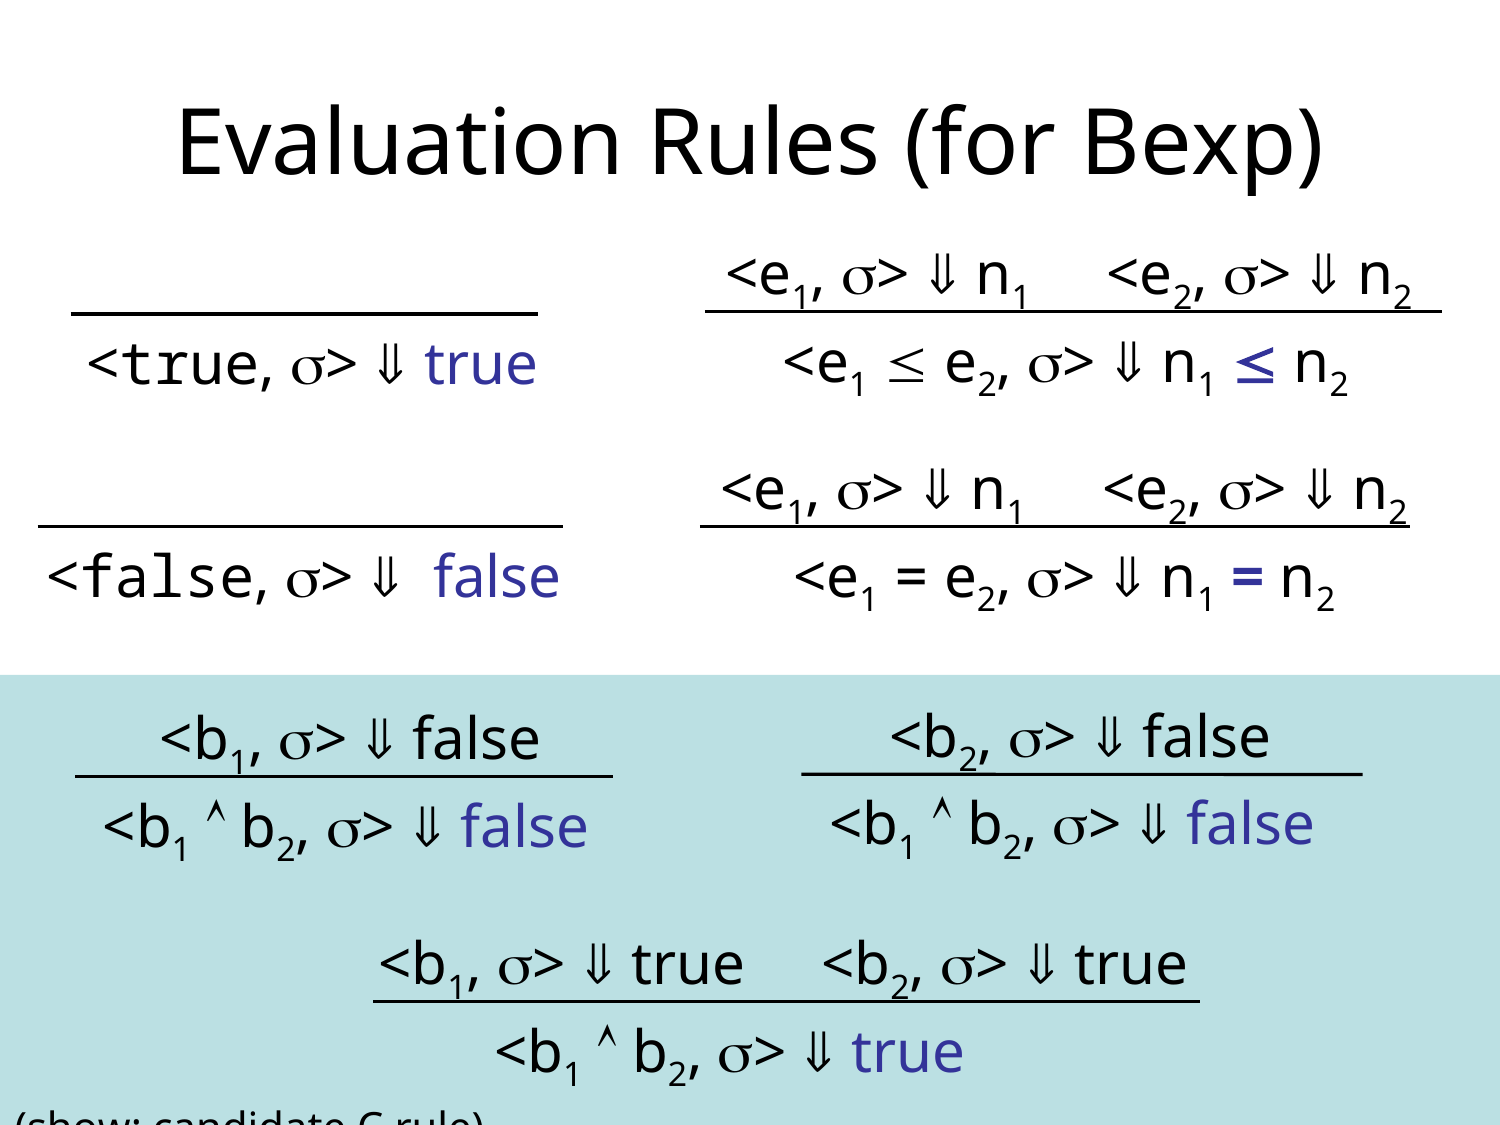

# Evaluation Rules (for Bexp)
<e1, >  n1 <e2, >  n2
<e1  e2, >  n1  n2
<true, >  true
<e1, >  n1 <e2, >  n2
<false, > false
<e1 = e2, >  n1 = n2
(show: candidate Ç rule)
<b2, >  false
<b1, >  false
<b1  b2, >  false
<b1  b2, >  false
<b1, >  true <b2, >  true
<b1  b2, >  true
33